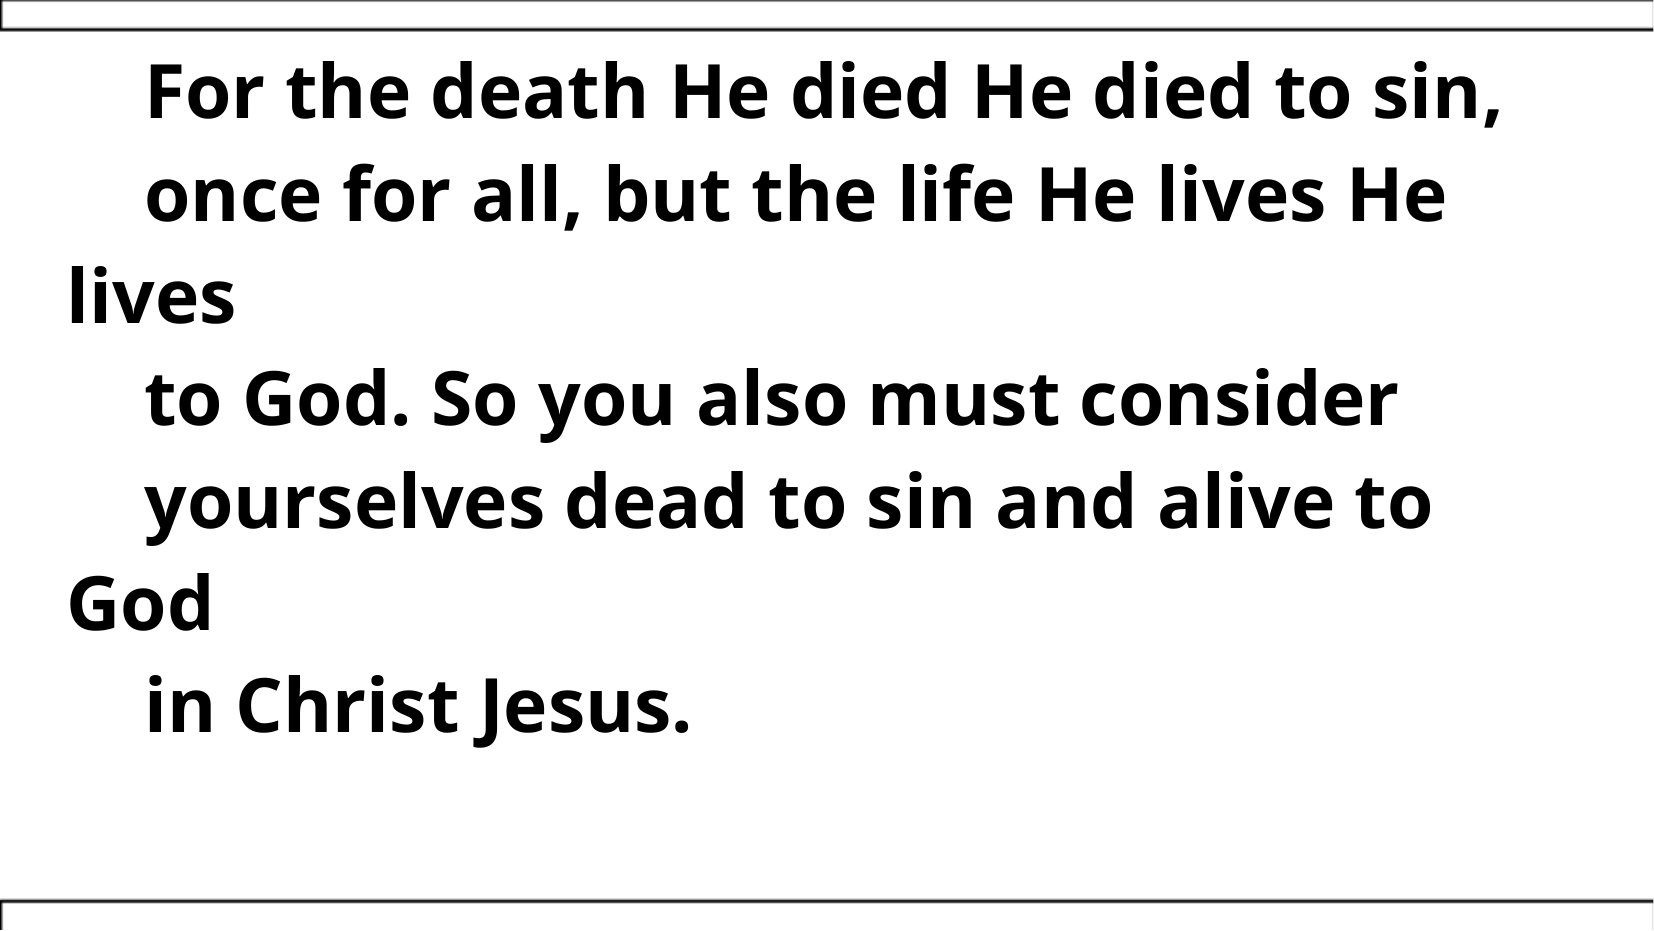

For the death He died He died to sin,
 once for all, but the life He lives He lives
 to God. So you also must consider
 yourselves dead to sin and alive to God
 in Christ Jesus.